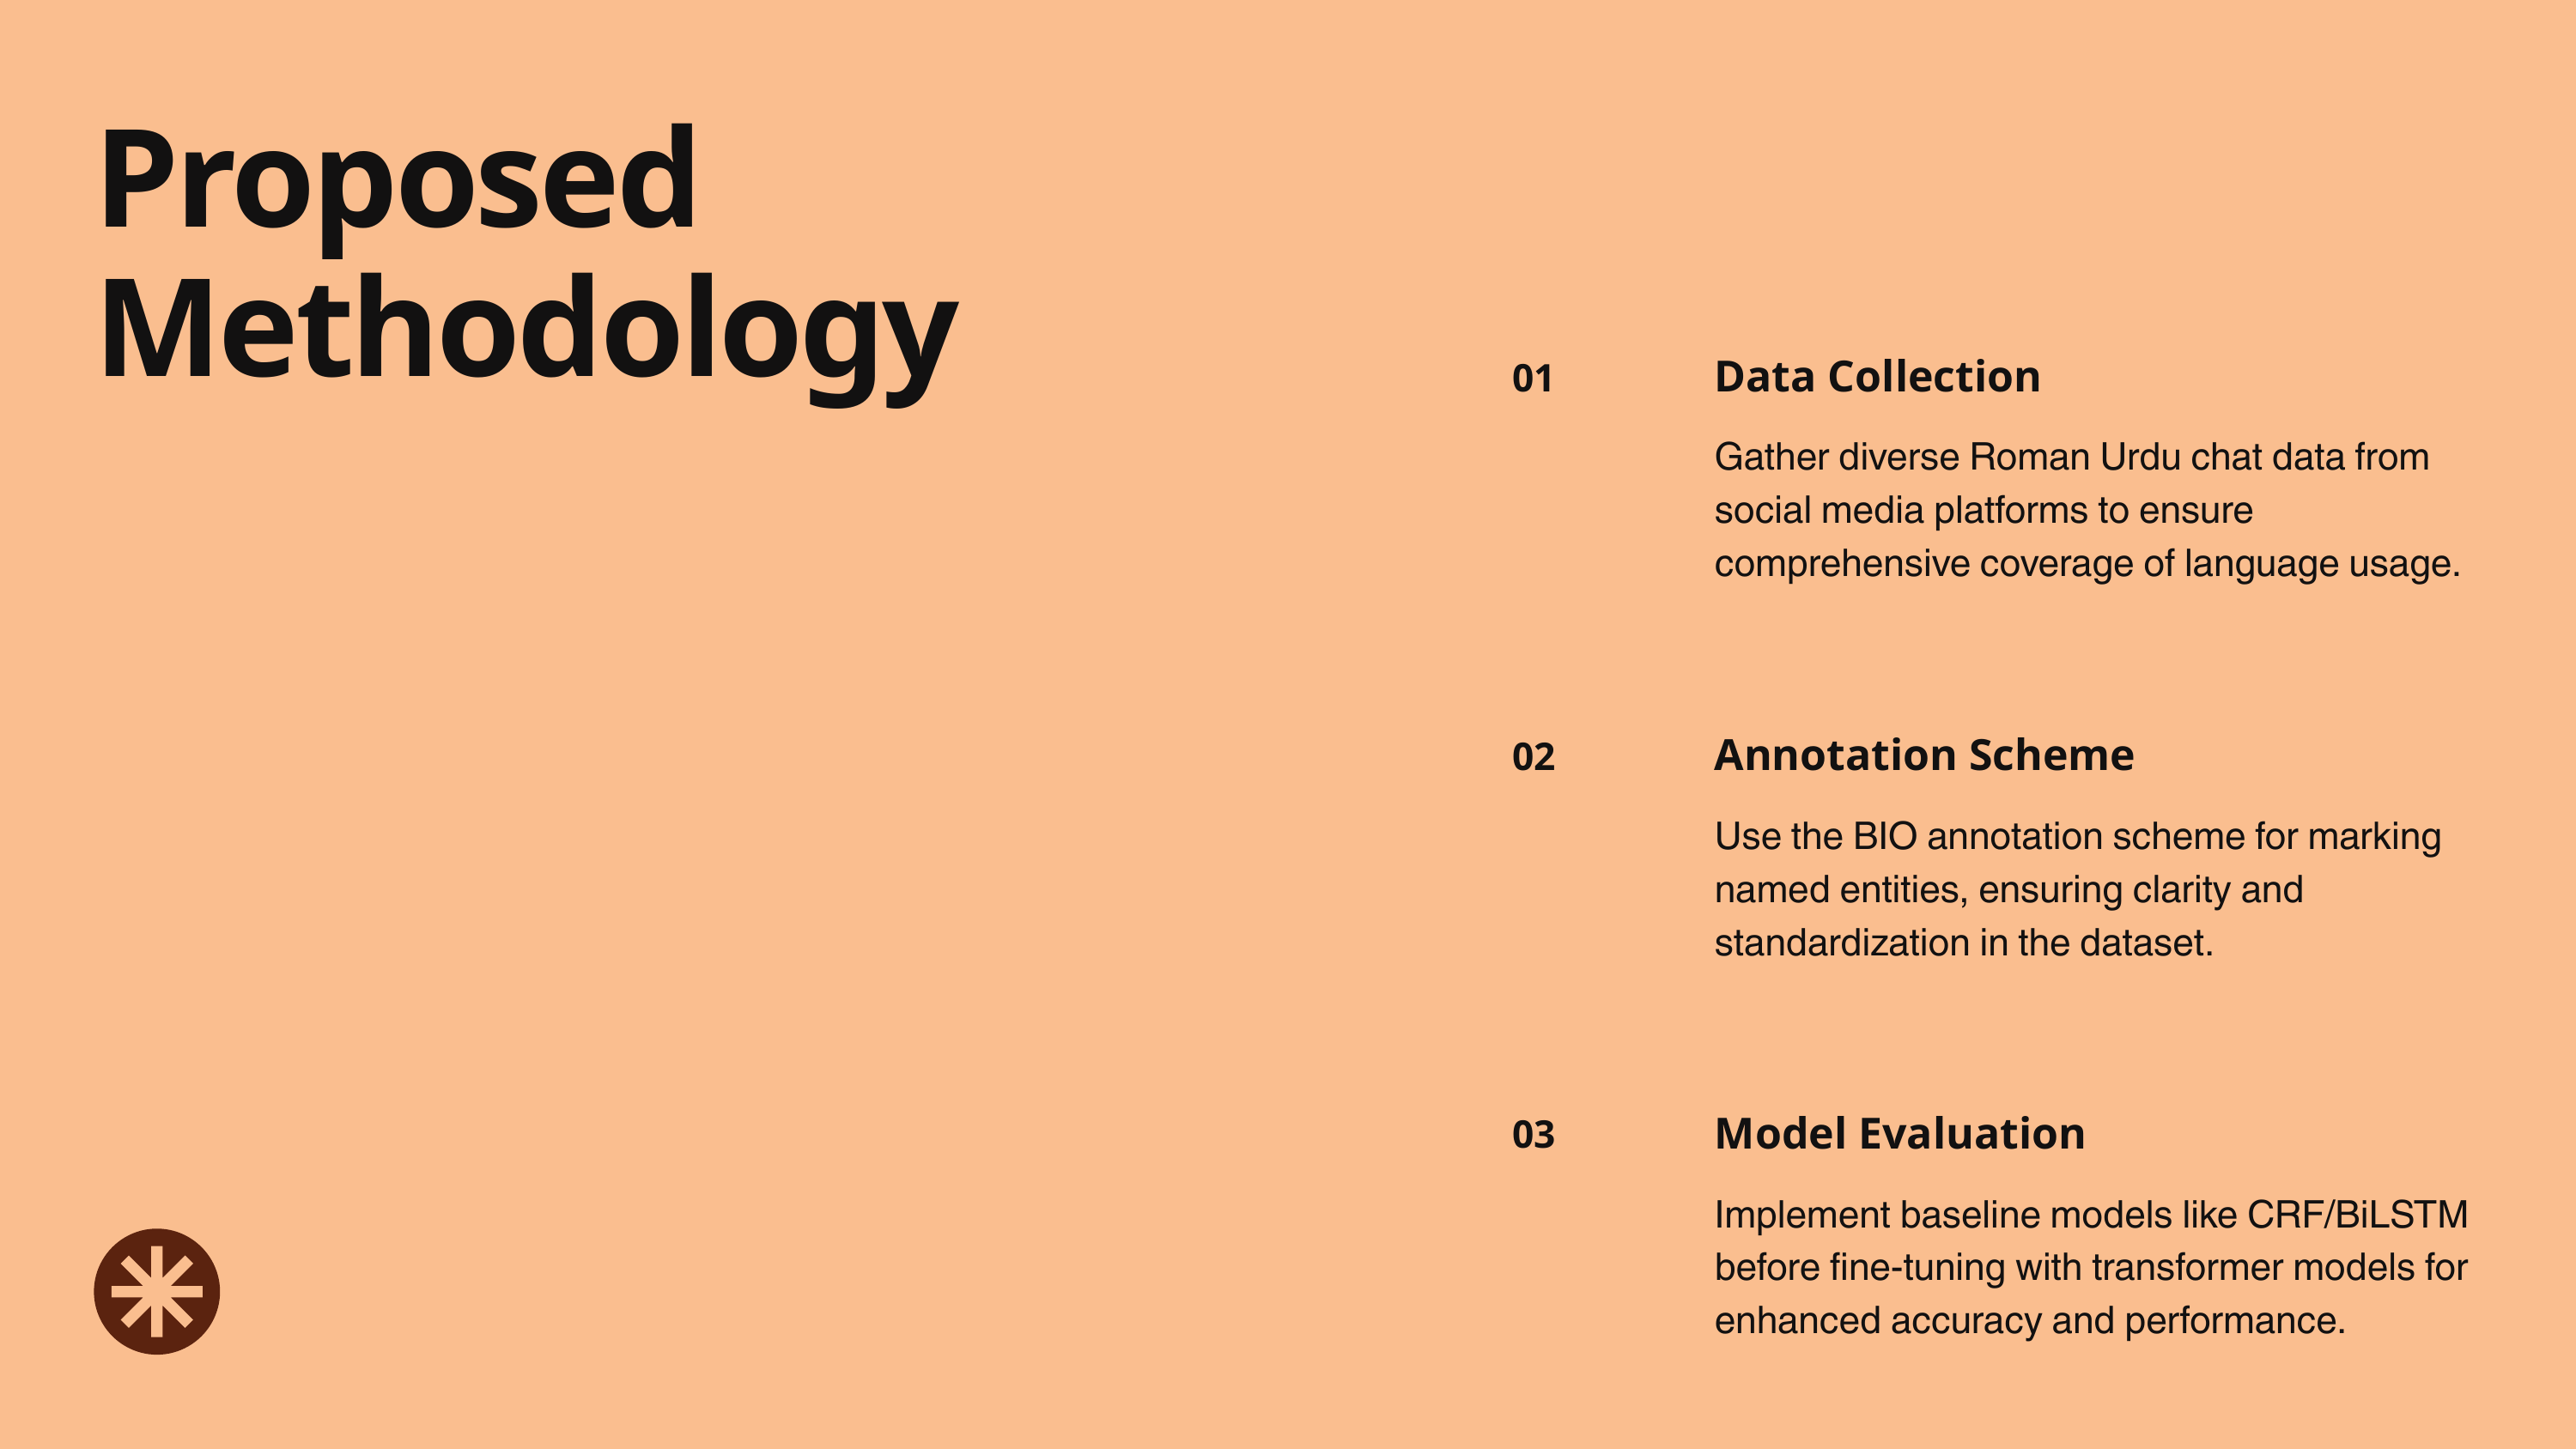

Proposed Methodology
Data Collection
Gather diverse Roman Urdu chat data from social media platforms to ensure comprehensive coverage of language usage.
01
Annotation Scheme
Use the BIO annotation scheme for marking named entities, ensuring clarity and standardization in the dataset.
02
Model Evaluation
Implement baseline models like CRF/BiLSTM before fine-tuning with transformer models for enhanced accuracy and performance.
03